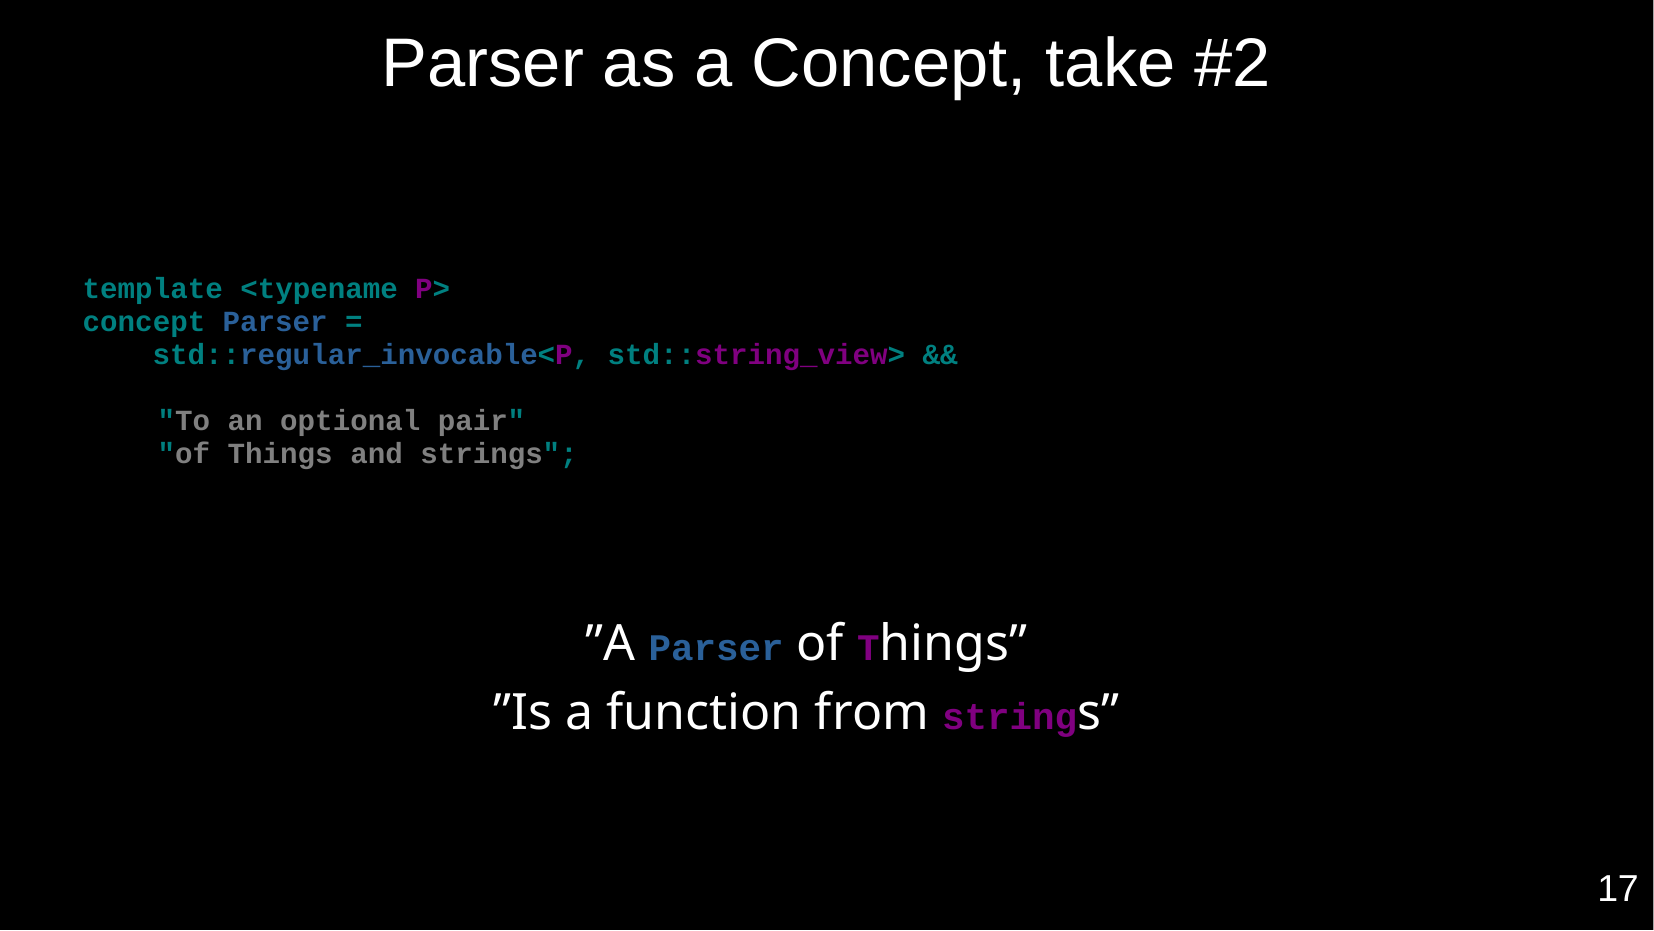

# Parser as a Concept, take #2
template <typename P>
concept Parser =
 std::regular_invocable<P, std::string_view> &&
	"To an optional pair"
	"of Things and strings";
”A Parser of Things”
”Is a function from strings”